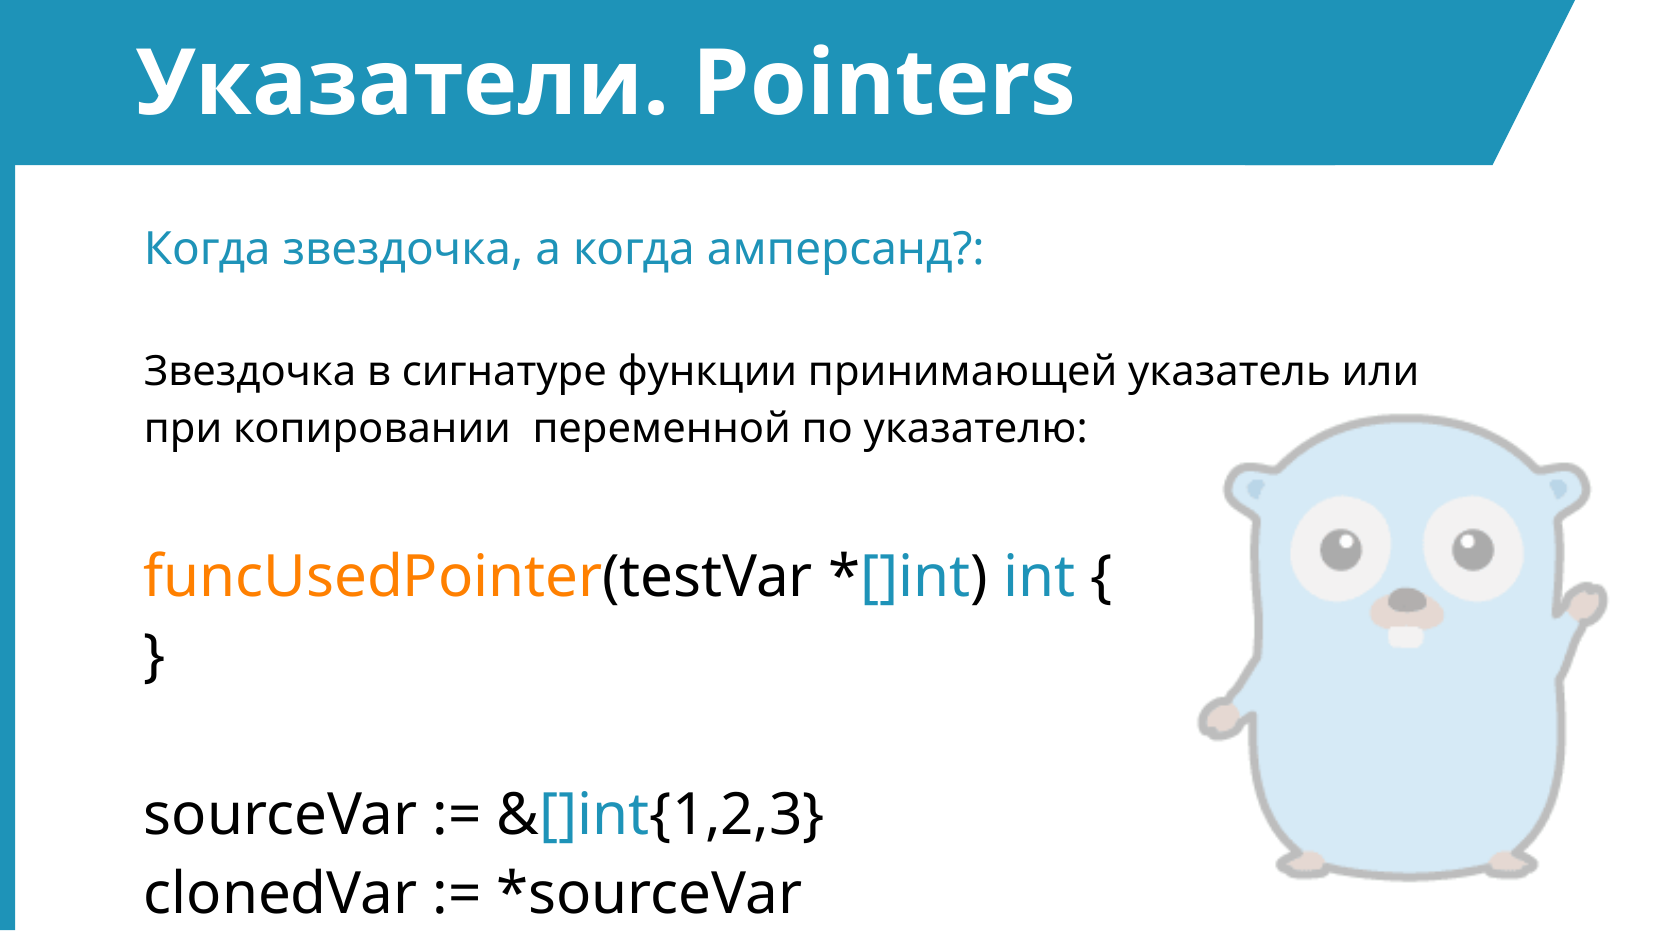

# Указатели. Pointers
Когда звездочка, а когда амперсанд?:
Звездочка в сигнатуре функции принимающей указатель или при копировании переменной по указателю:
funcUsedPointer(testVar *[]int) int {
}
sourceVar := &[]int{1,2,3}
clonedVar := *sourceVar